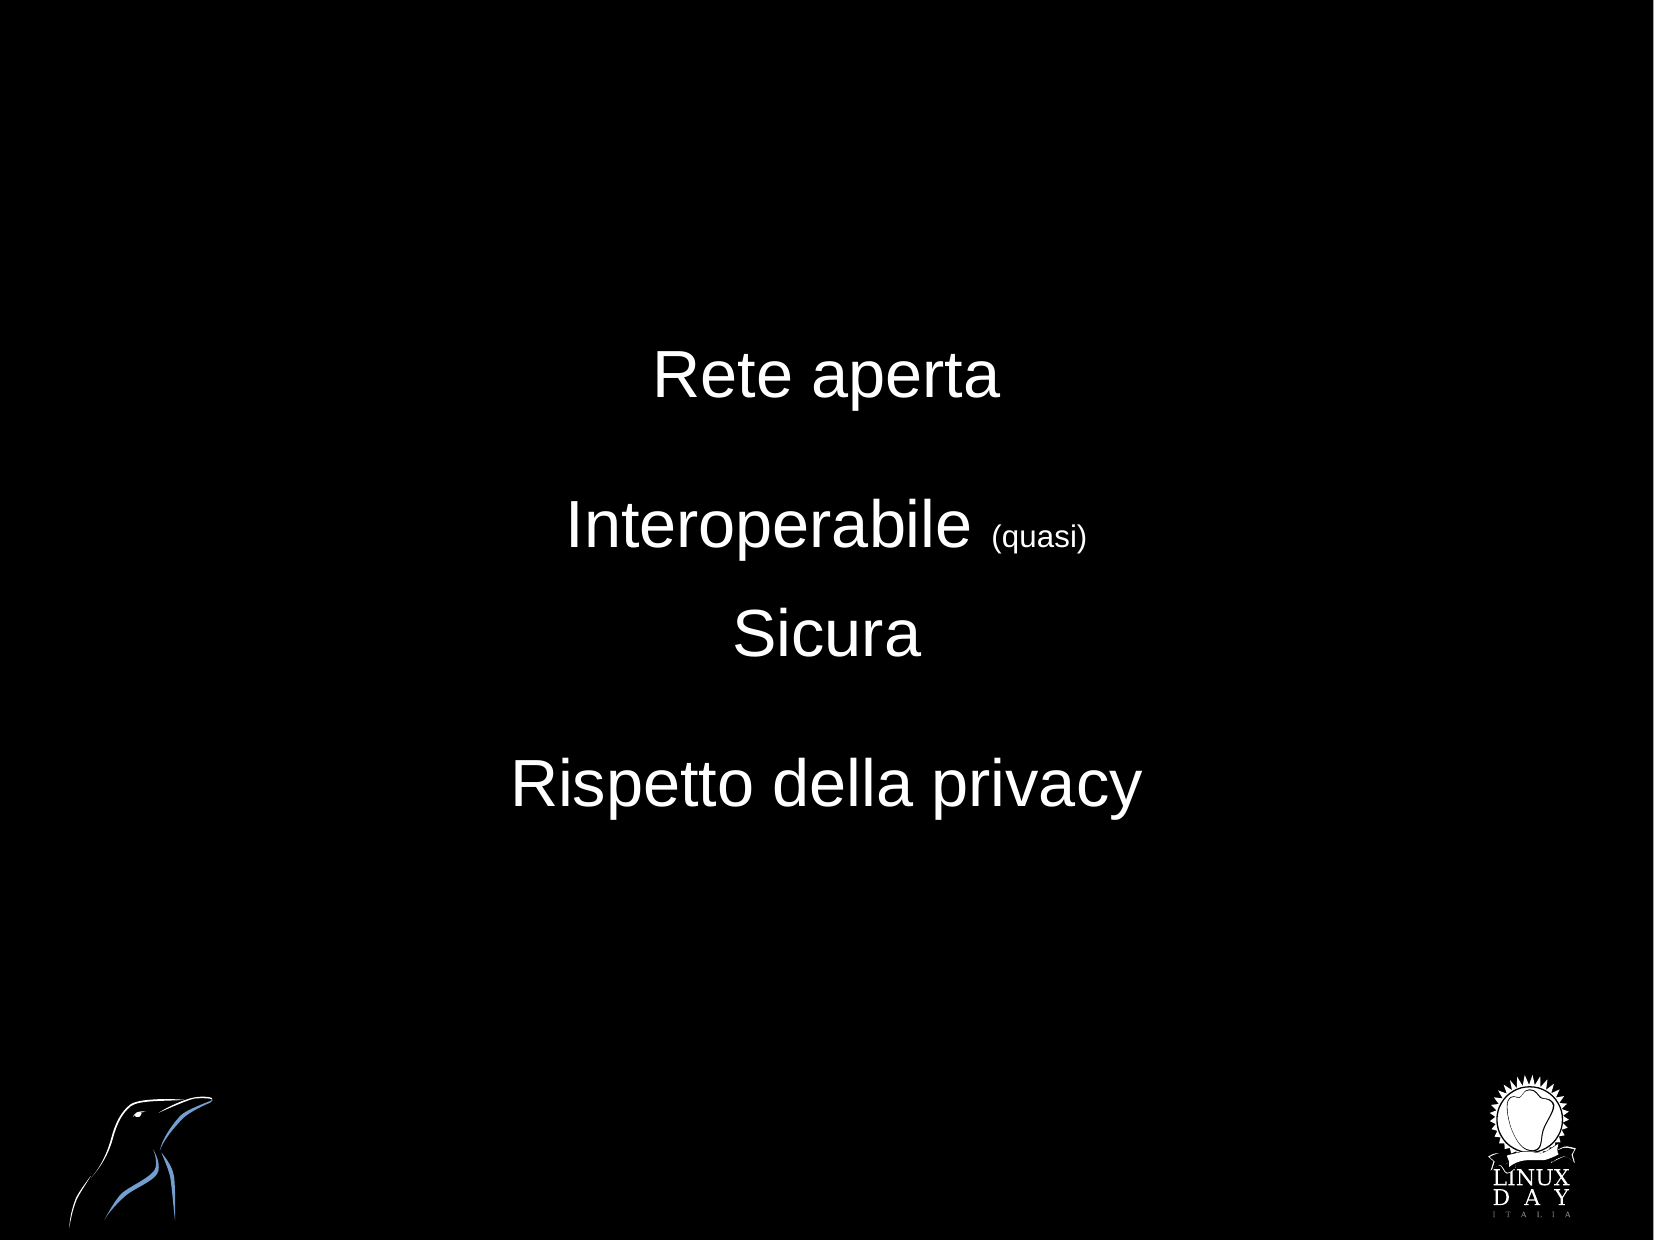

# Rete aperta
Interoperabile (quasi)
Sicura
Rispetto della privacy